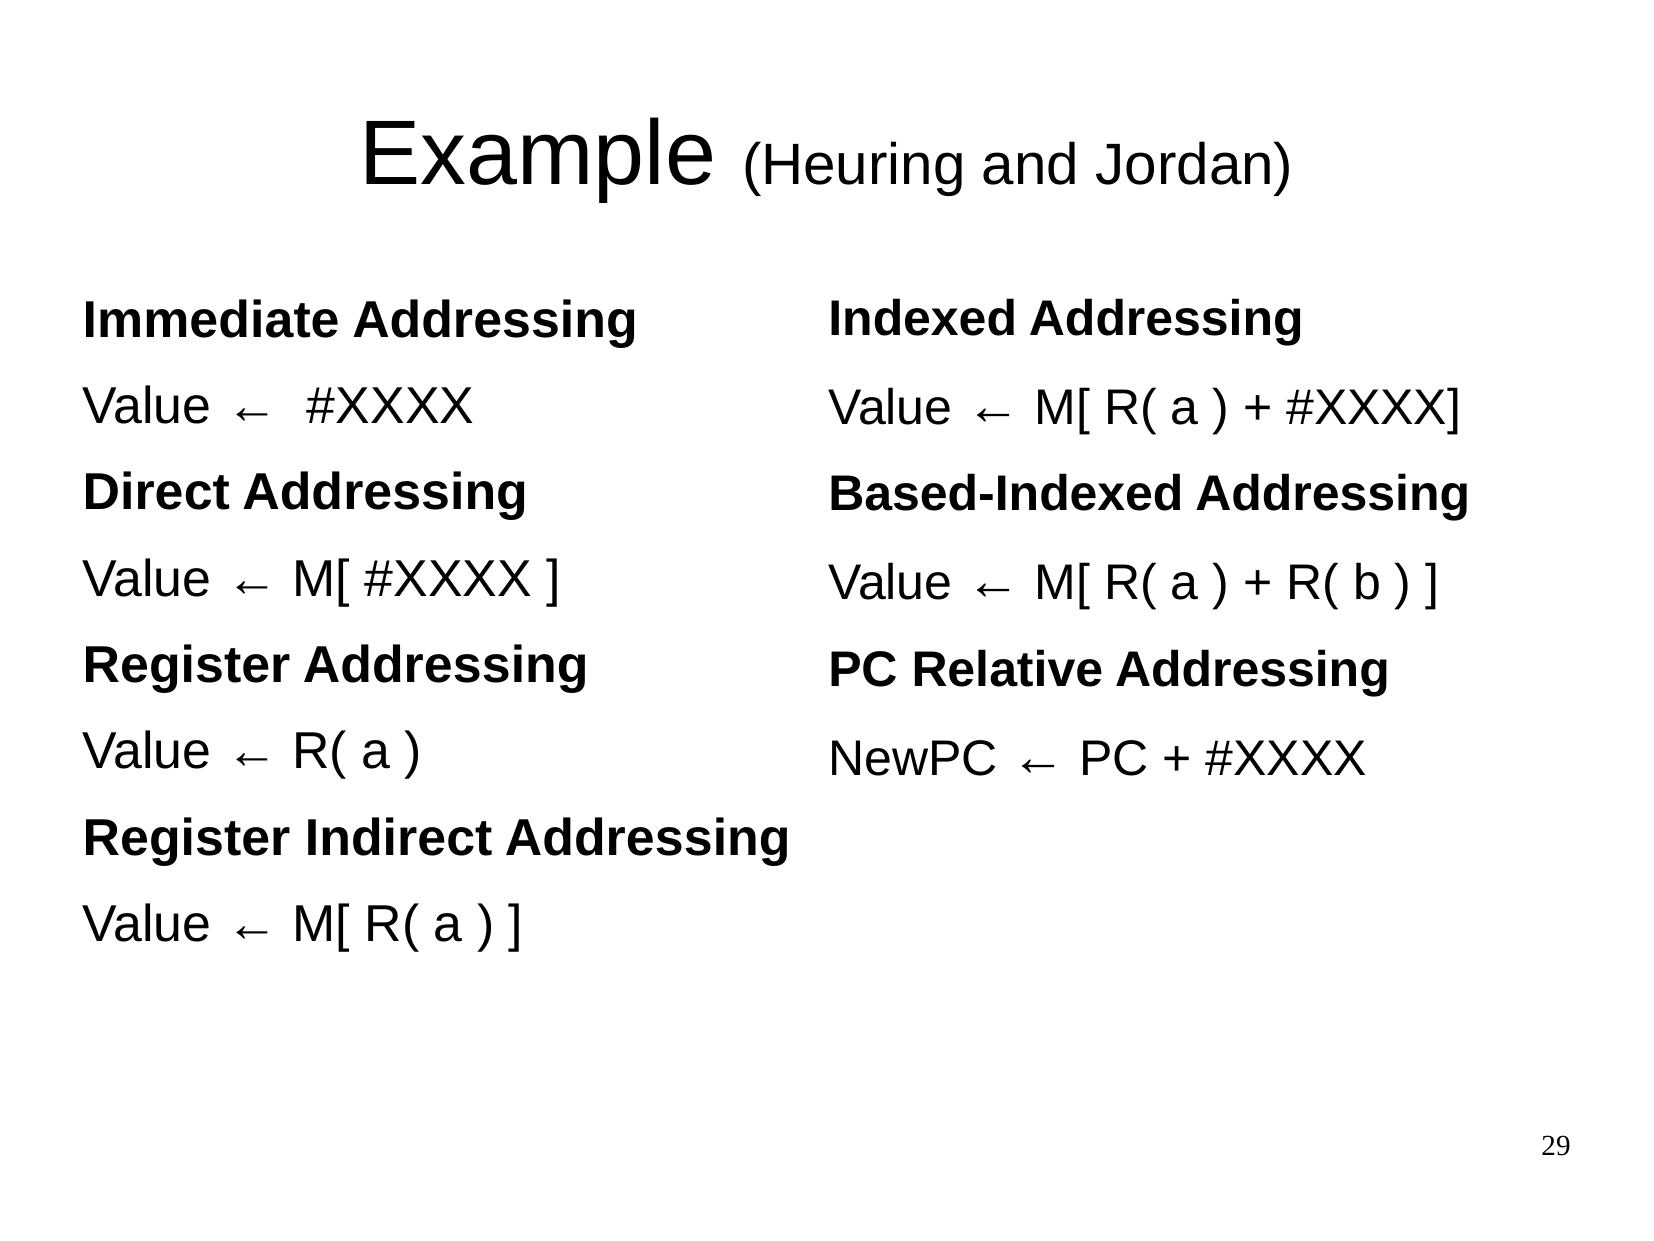

Example (Heuring and Jordan)
# Immediate Addressing
Value ← #XXXX
Direct Addressing
Value ← M[ #XXXX ]
Register Addressing
Value ← R( a )
Register Indirect Addressing
Value ← M[ R( a ) ]
Indexed Addressing
Value ← M[ R( a ) + #XXXX]
Based-Indexed Addressing
Value ← M[ R( a ) + R( b ) ]
PC Relative Addressing
NewPC ← PC + #XXXX
29